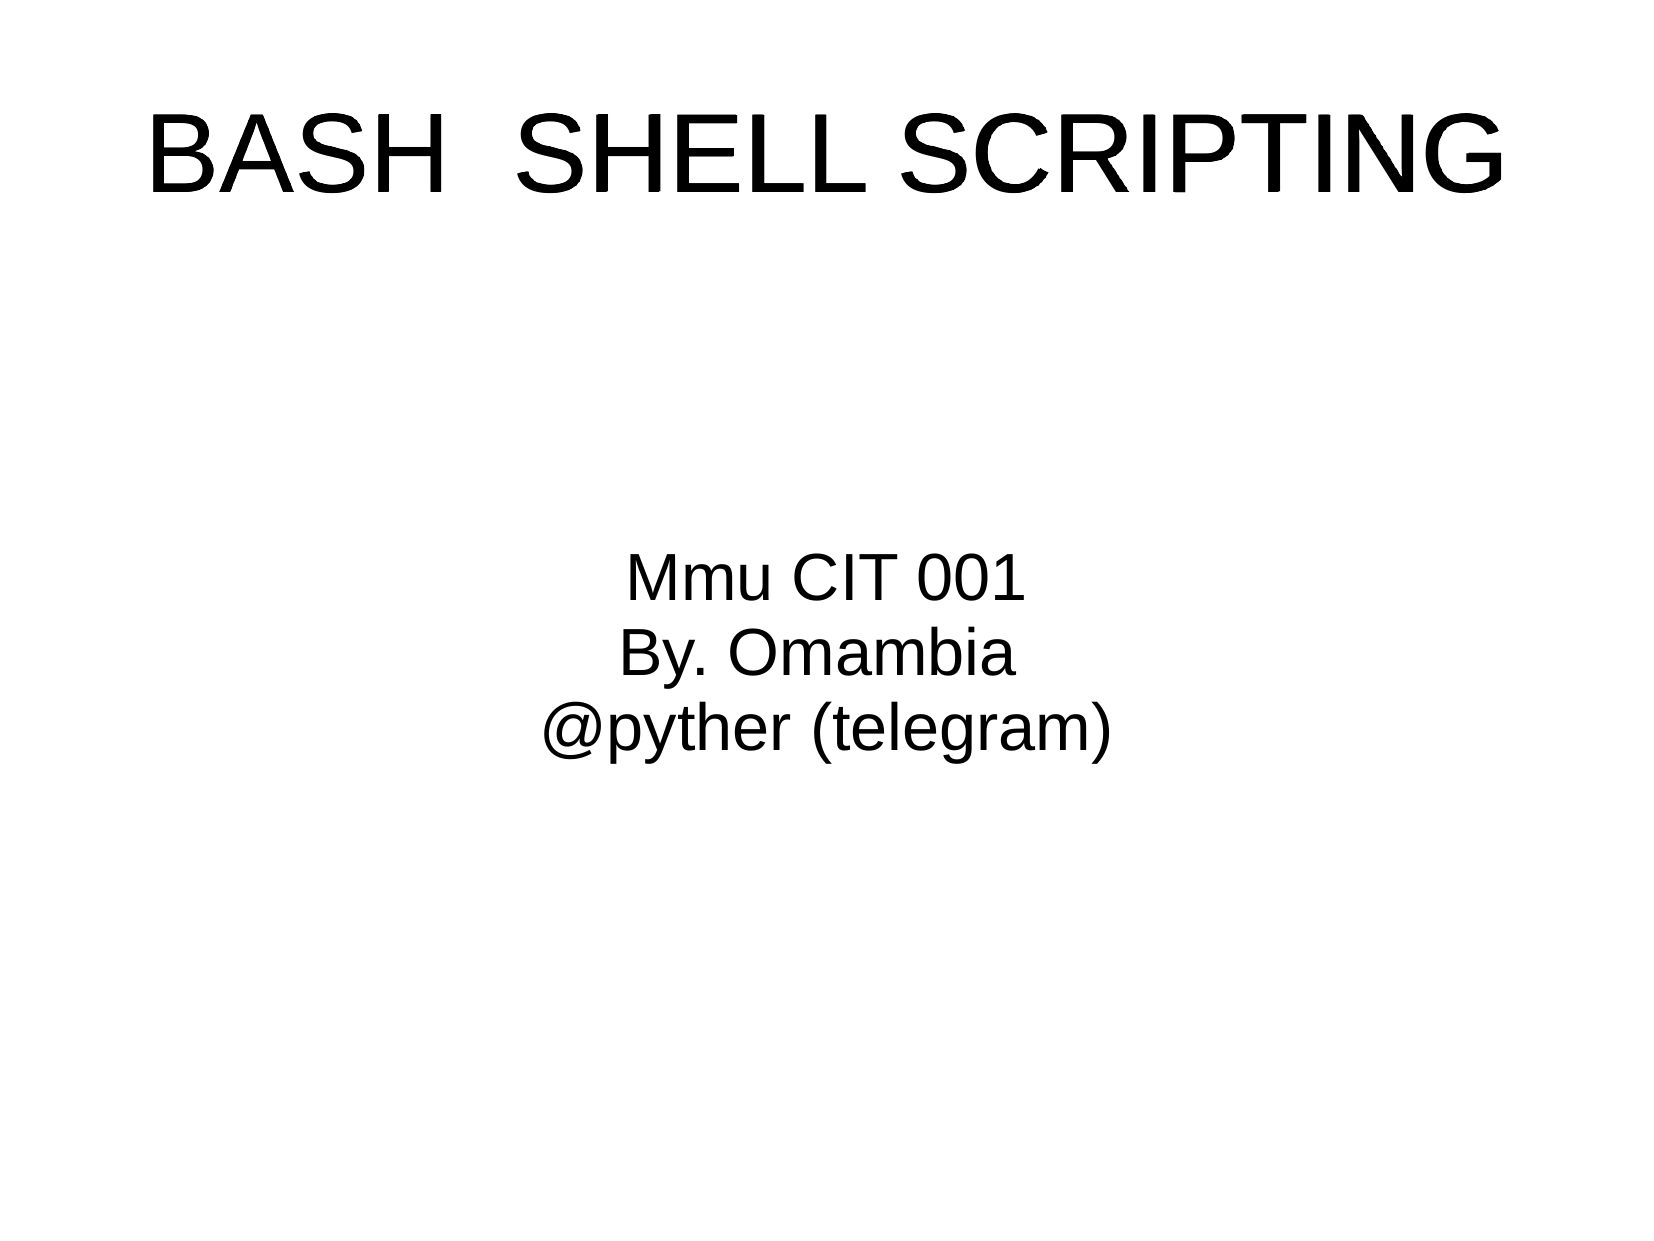

# BASH SHELL SCRIPTING
Mmu CIT 001
By. Omambia
@pyther (telegram)